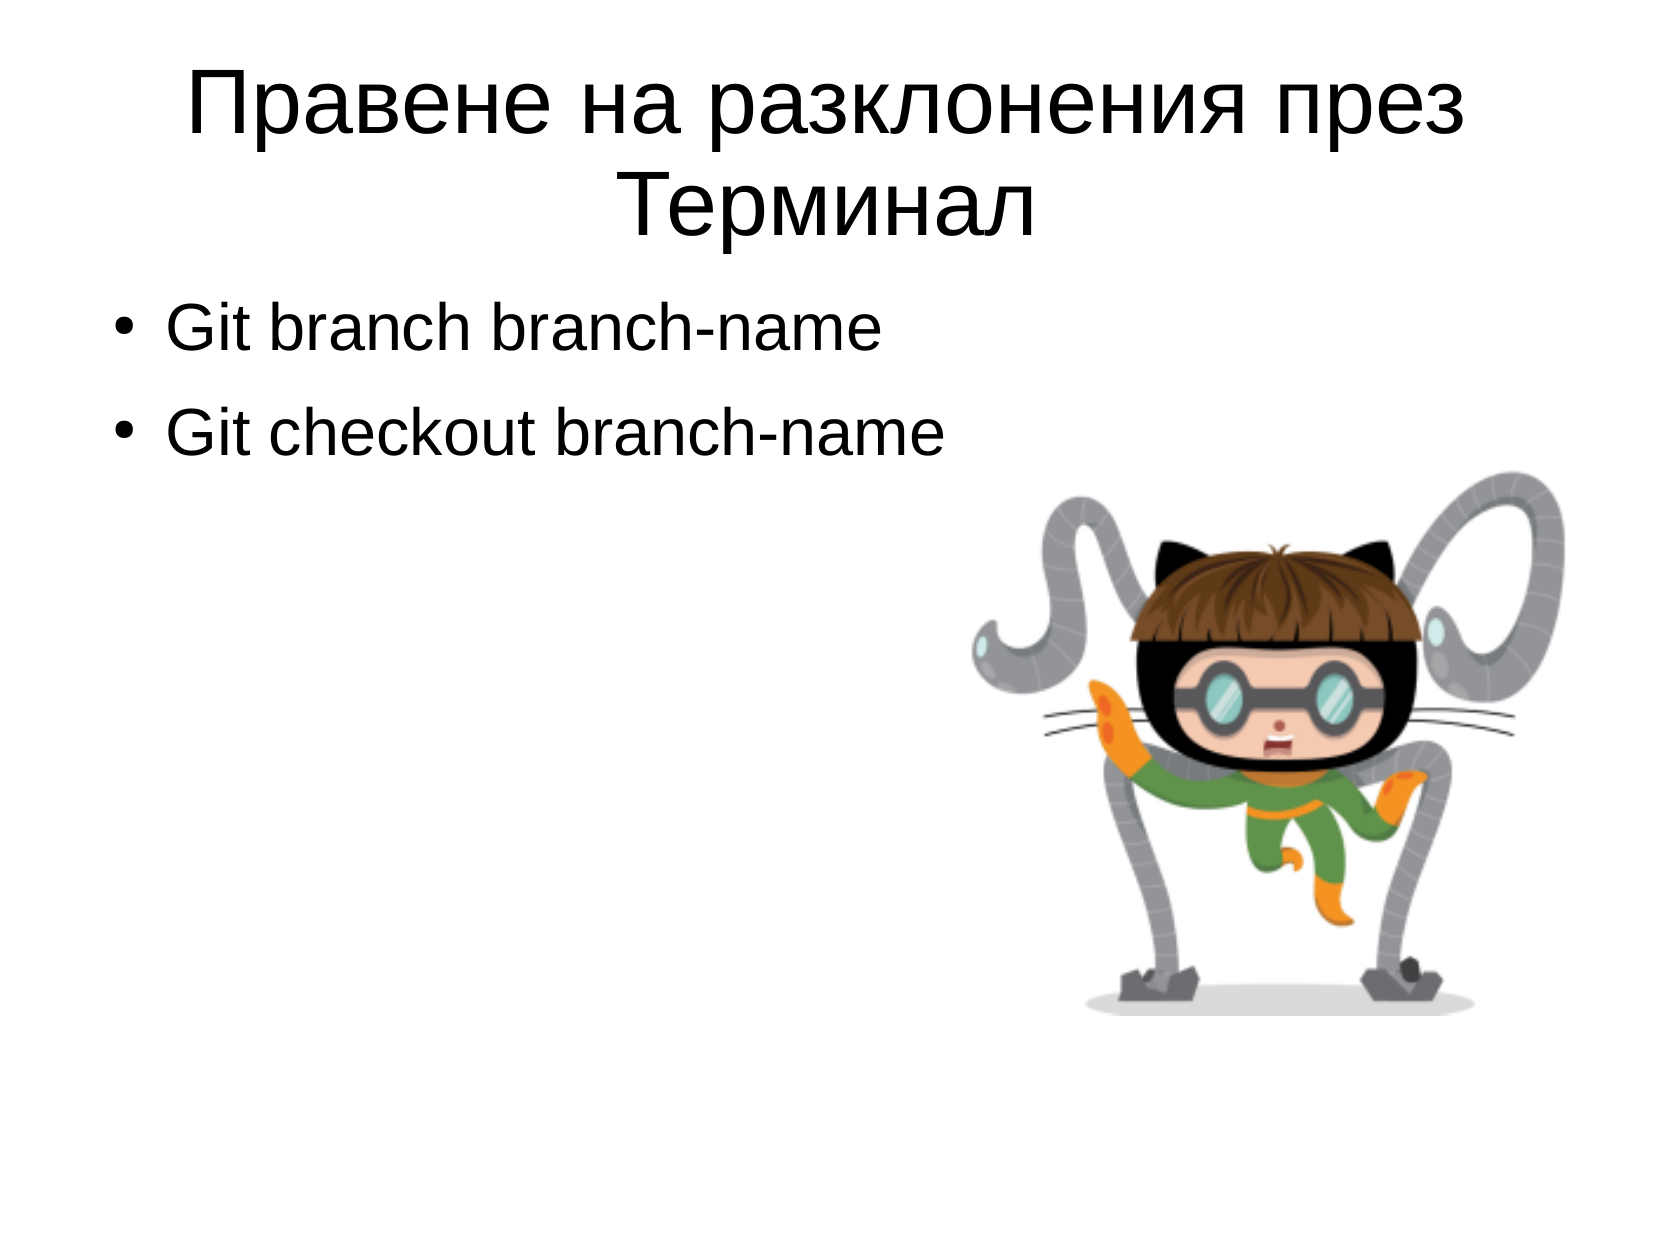

# Правене на разклонения през Терминал
Git branch branch-name
Git checkout branch-name